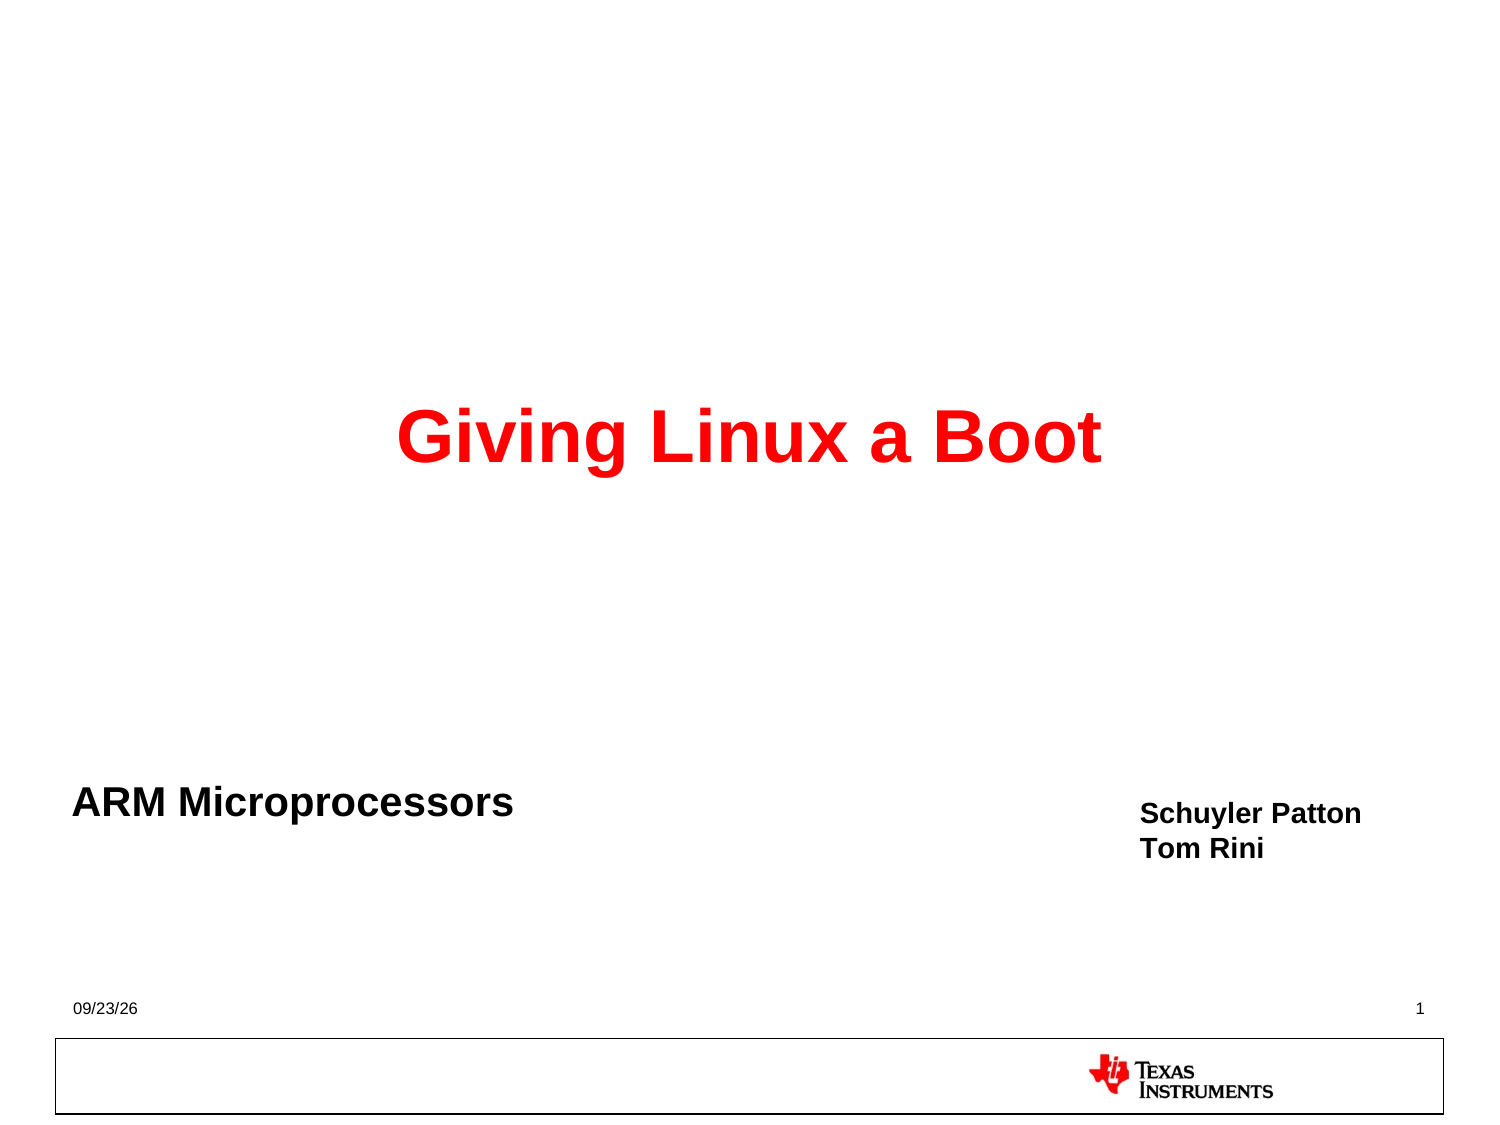

# Giving Linux a Boot
ARM Microprocessors
Schuyler Patton
Tom Rini